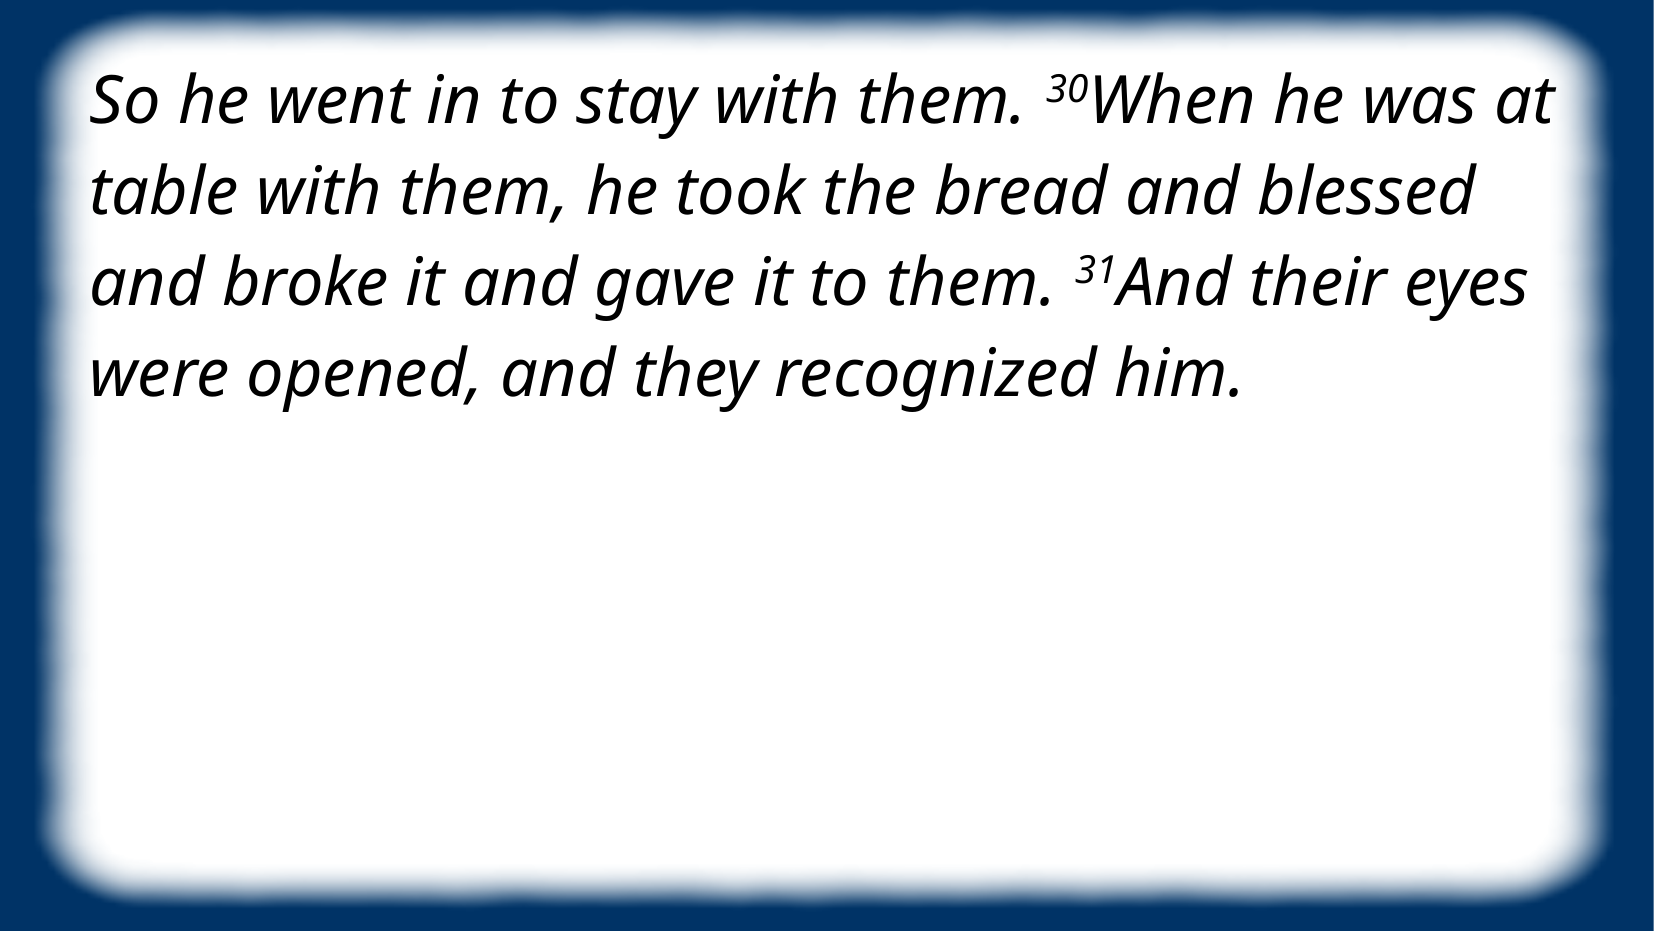

So he went in to stay with them. 30When he was at table with them, he took the bread and blessed and broke it and gave it to them. 31And their eyes were opened, and they recognized him.